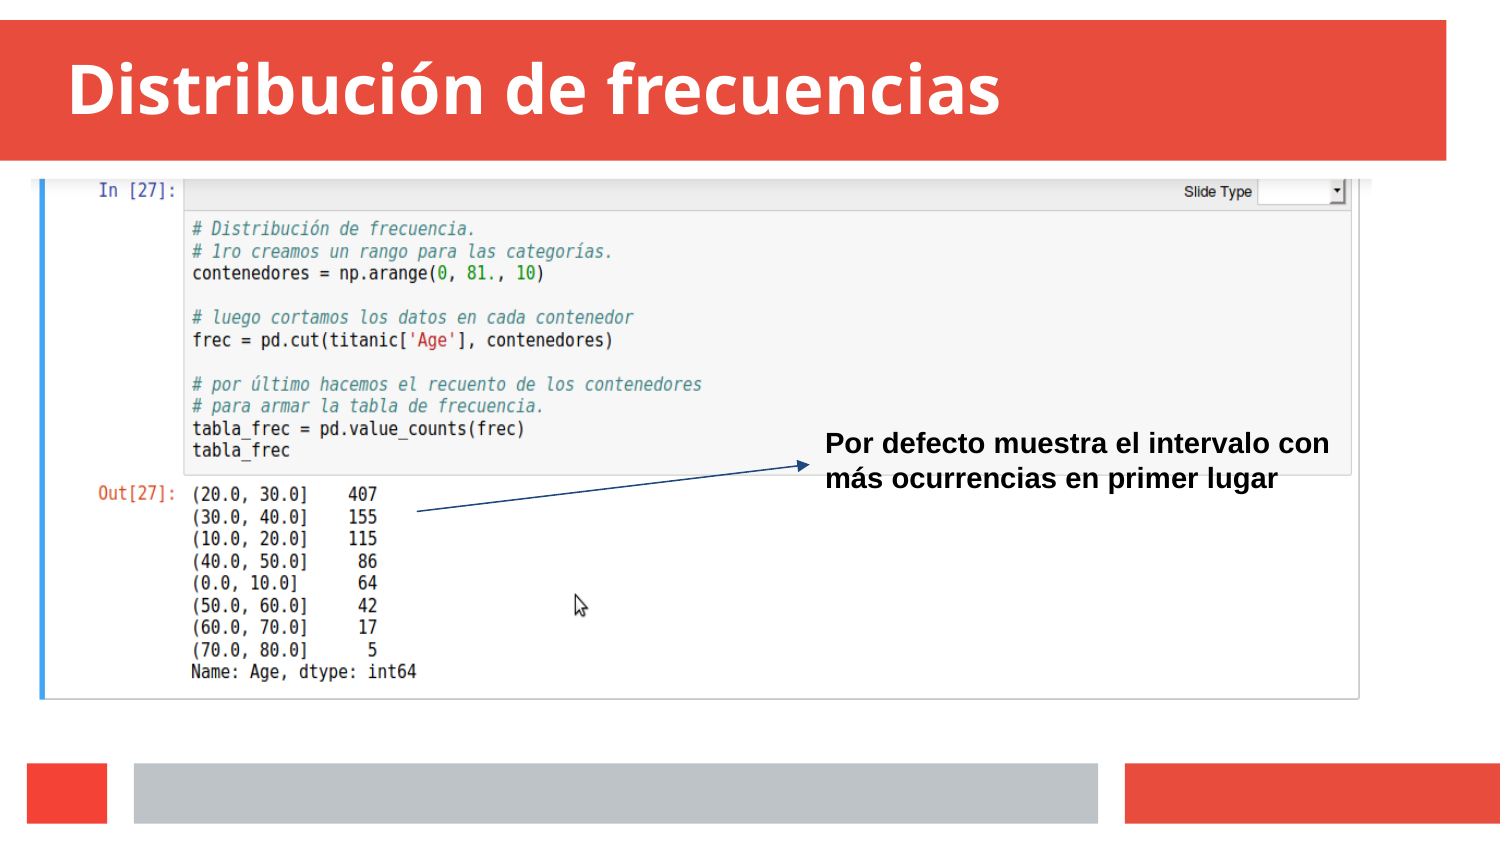

# Distribución de frecuencias
Por defecto muestra el intervalo con más ocurrencias en primer lugar